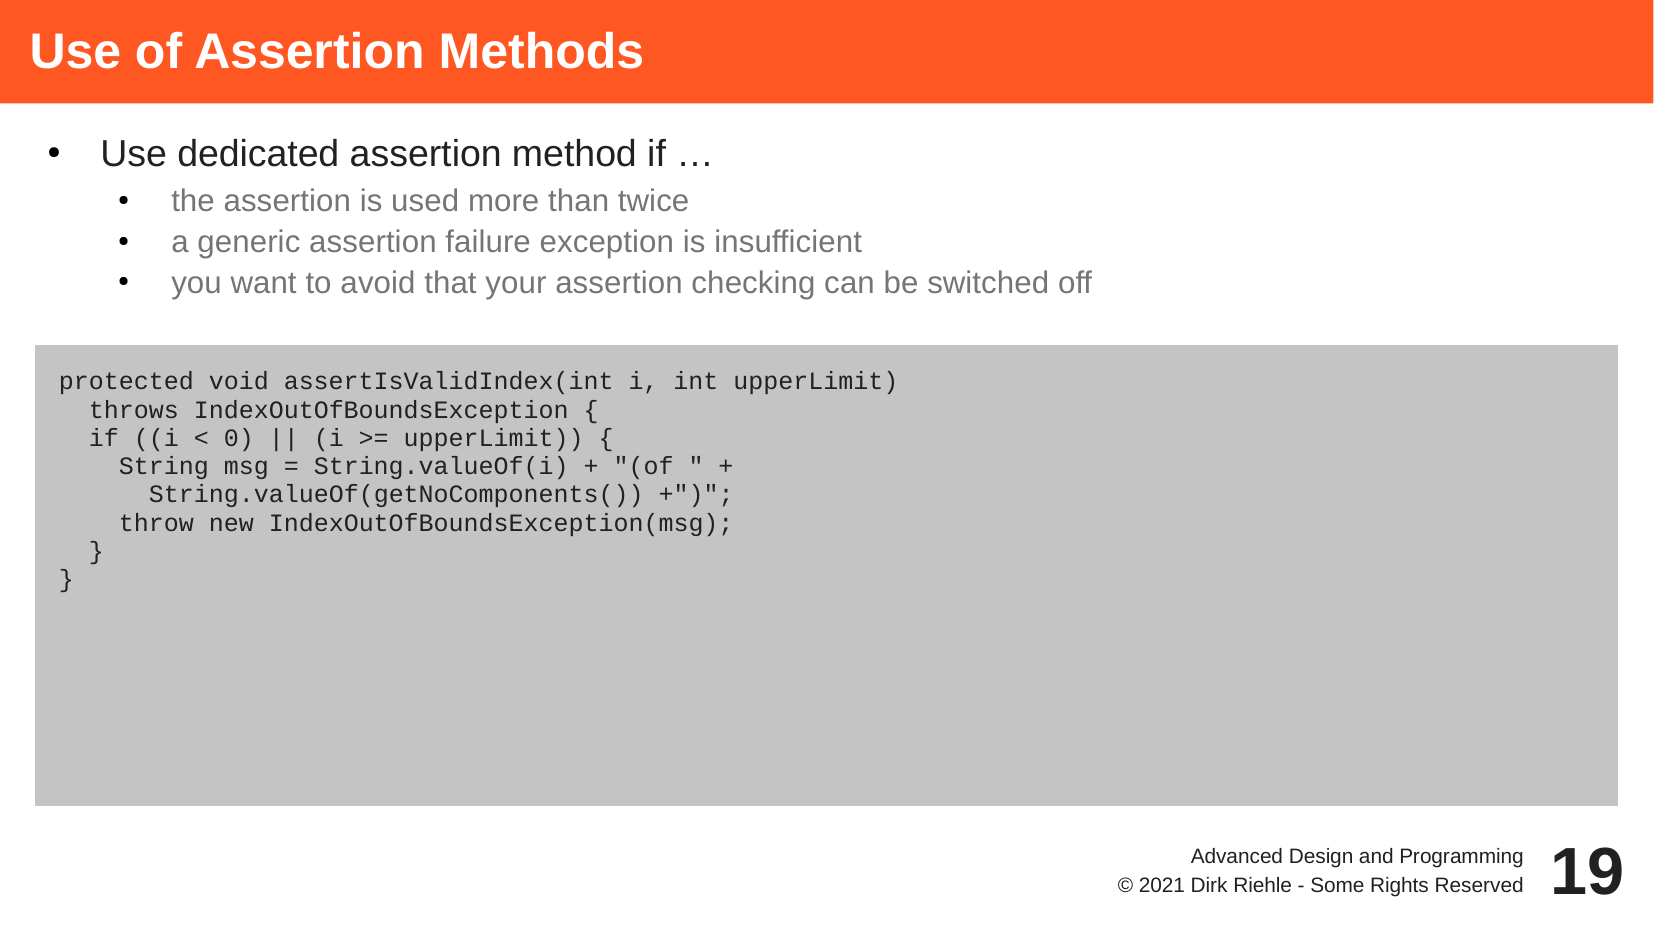

# Use of Assertion Methods
Use dedicated assertion method if …
the assertion is used more than twice
a generic assertion failure exception is insufficient
you want to avoid that your assertion checking can be switched off
protected void assertIsValidIndex(int i, int upperLimit)
 throws IndexOutOfBoundsException {
 if ((i < 0) || (i >= upperLimit)) {
 String msg = String.valueOf(i) + "(of " +
 String.valueOf(getNoComponents()) +")";
 throw new IndexOutOfBoundsException(msg);
 }
}
Advanced Design and Programming
19
© 2021 Dirk Riehle - Some Rights Reserved